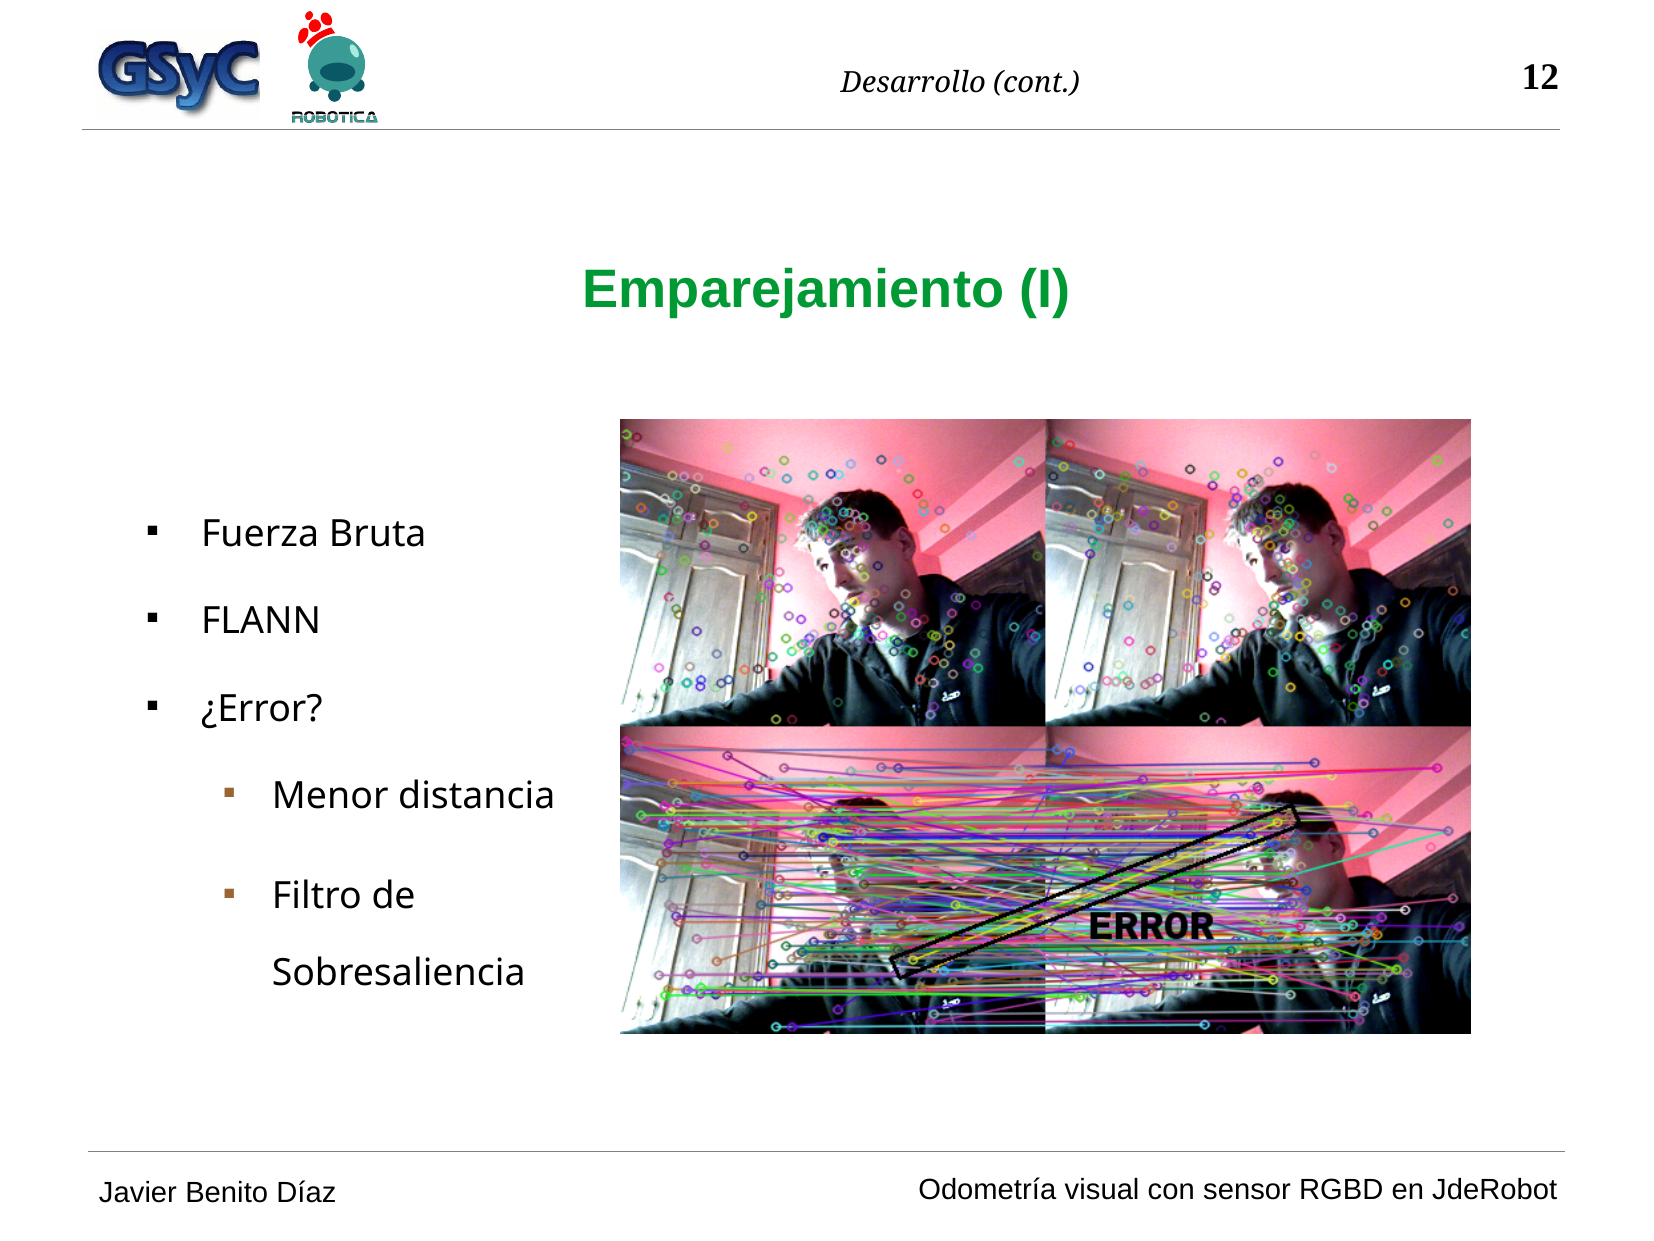

12
Desarrollo (cont.)
# Emparejamiento (I)
Fuerza Bruta
FLANN
¿Error?
Menor distancia
Filtro de Sobresaliencia